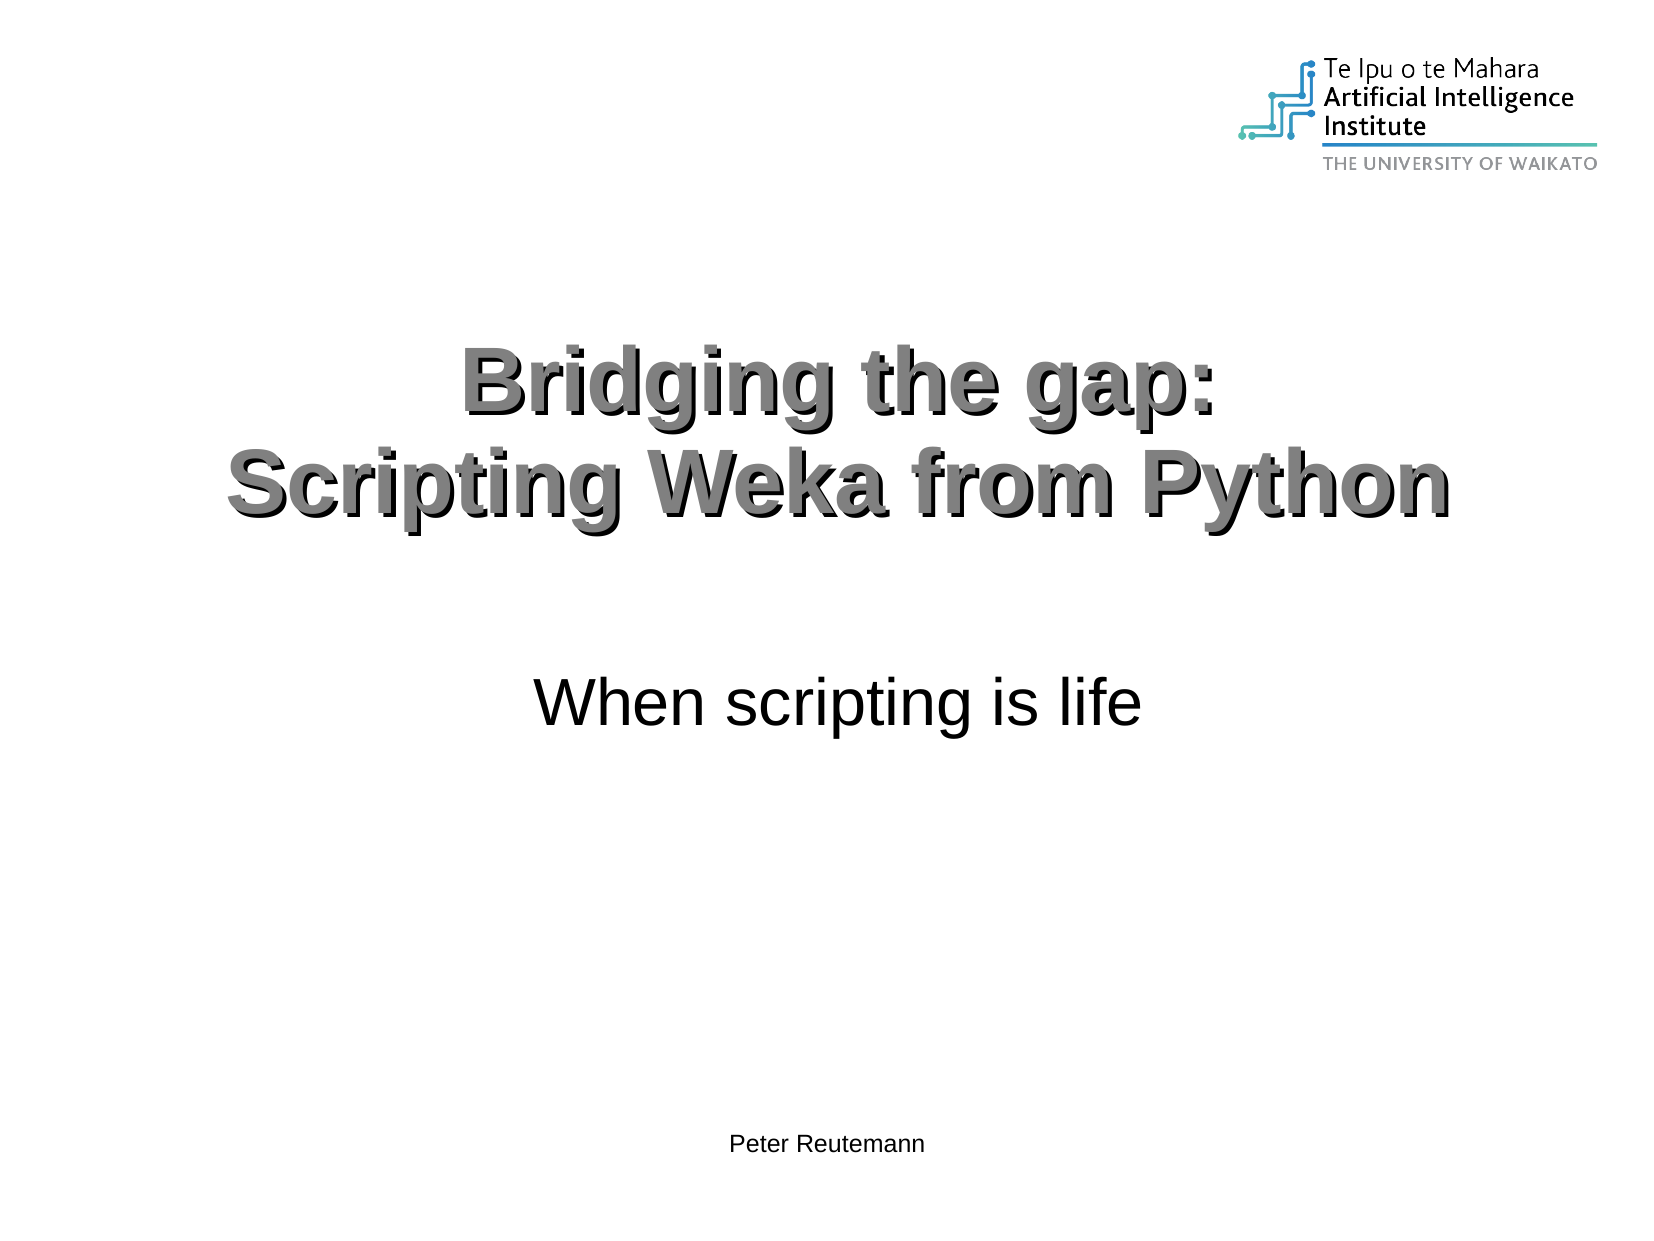

# Bridging the gap: Scripting Weka from Python
When scripting is life
Peter Reutemann